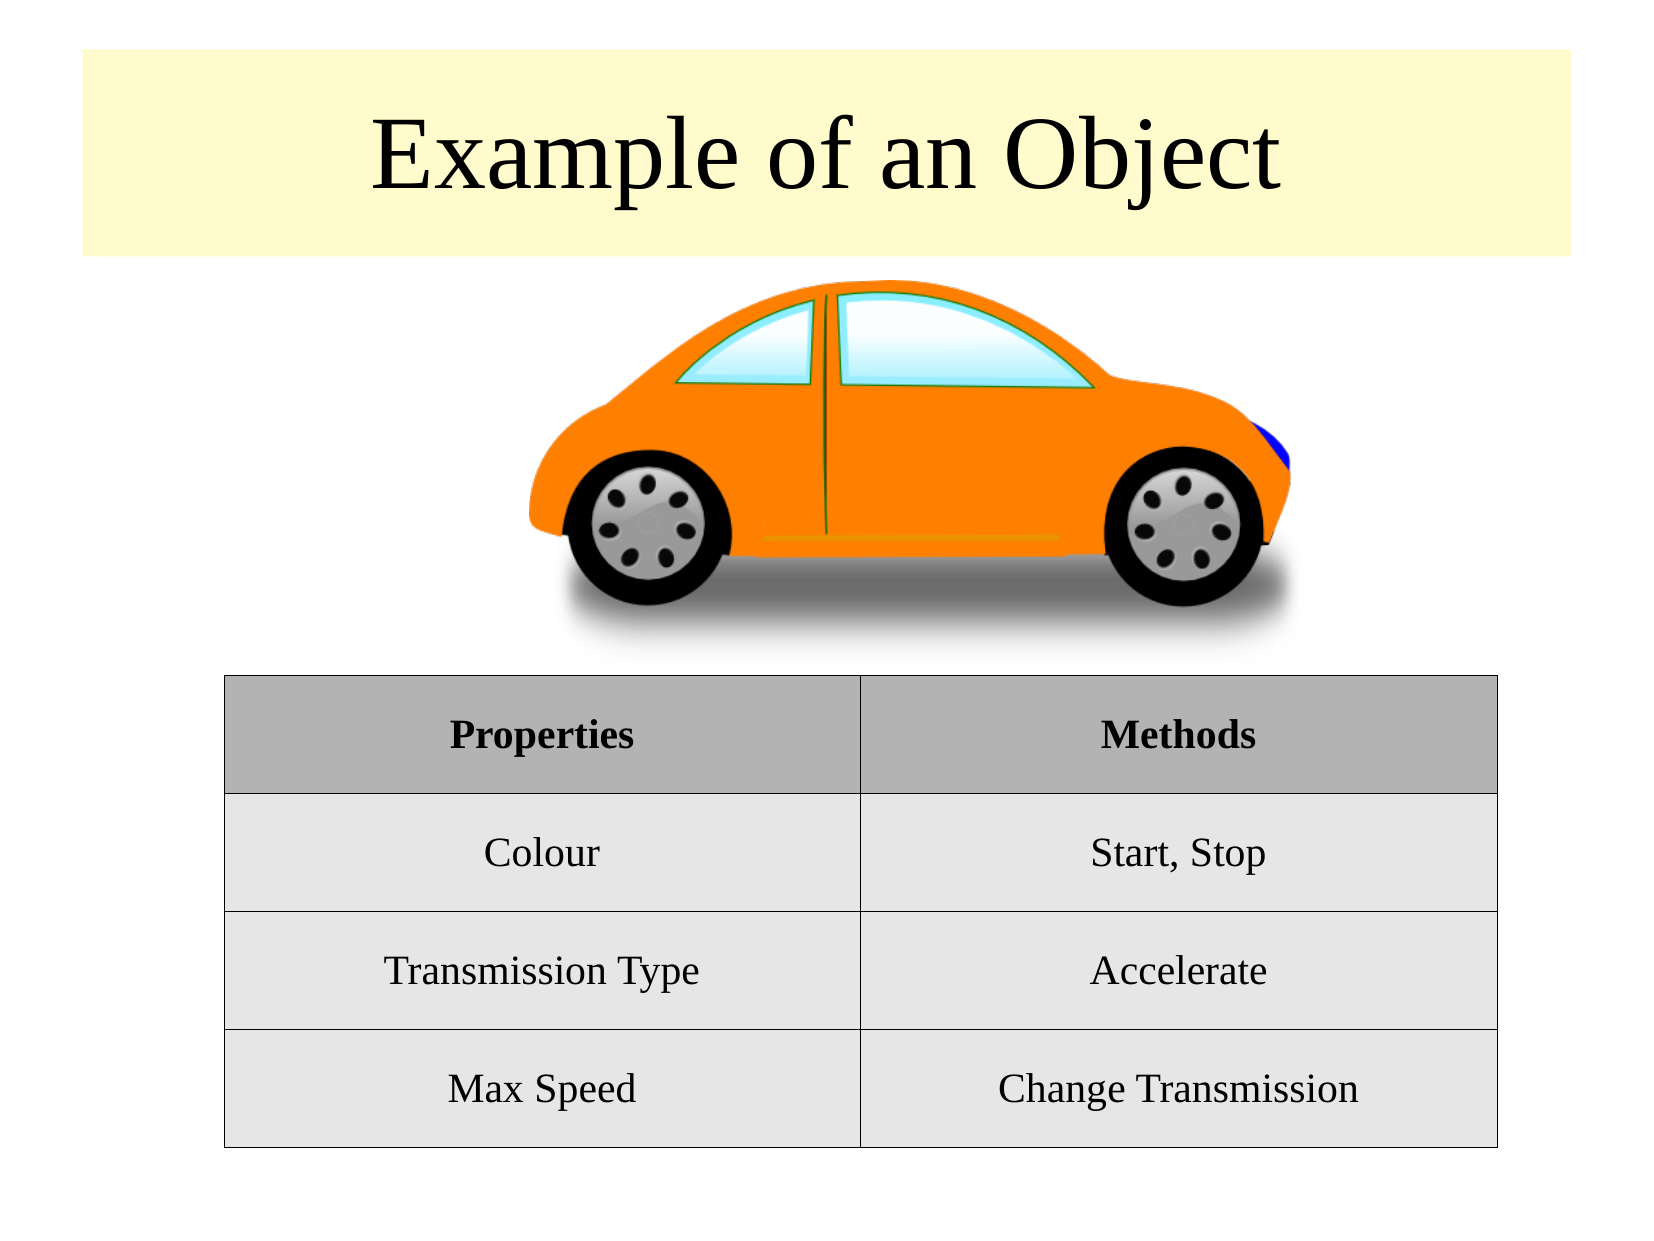

# Example of an Object
| Properties | Methods |
| --- | --- |
| Colour | Start, Stop |
| Transmission Type | Accelerate |
| Max Speed | Change Transmission |